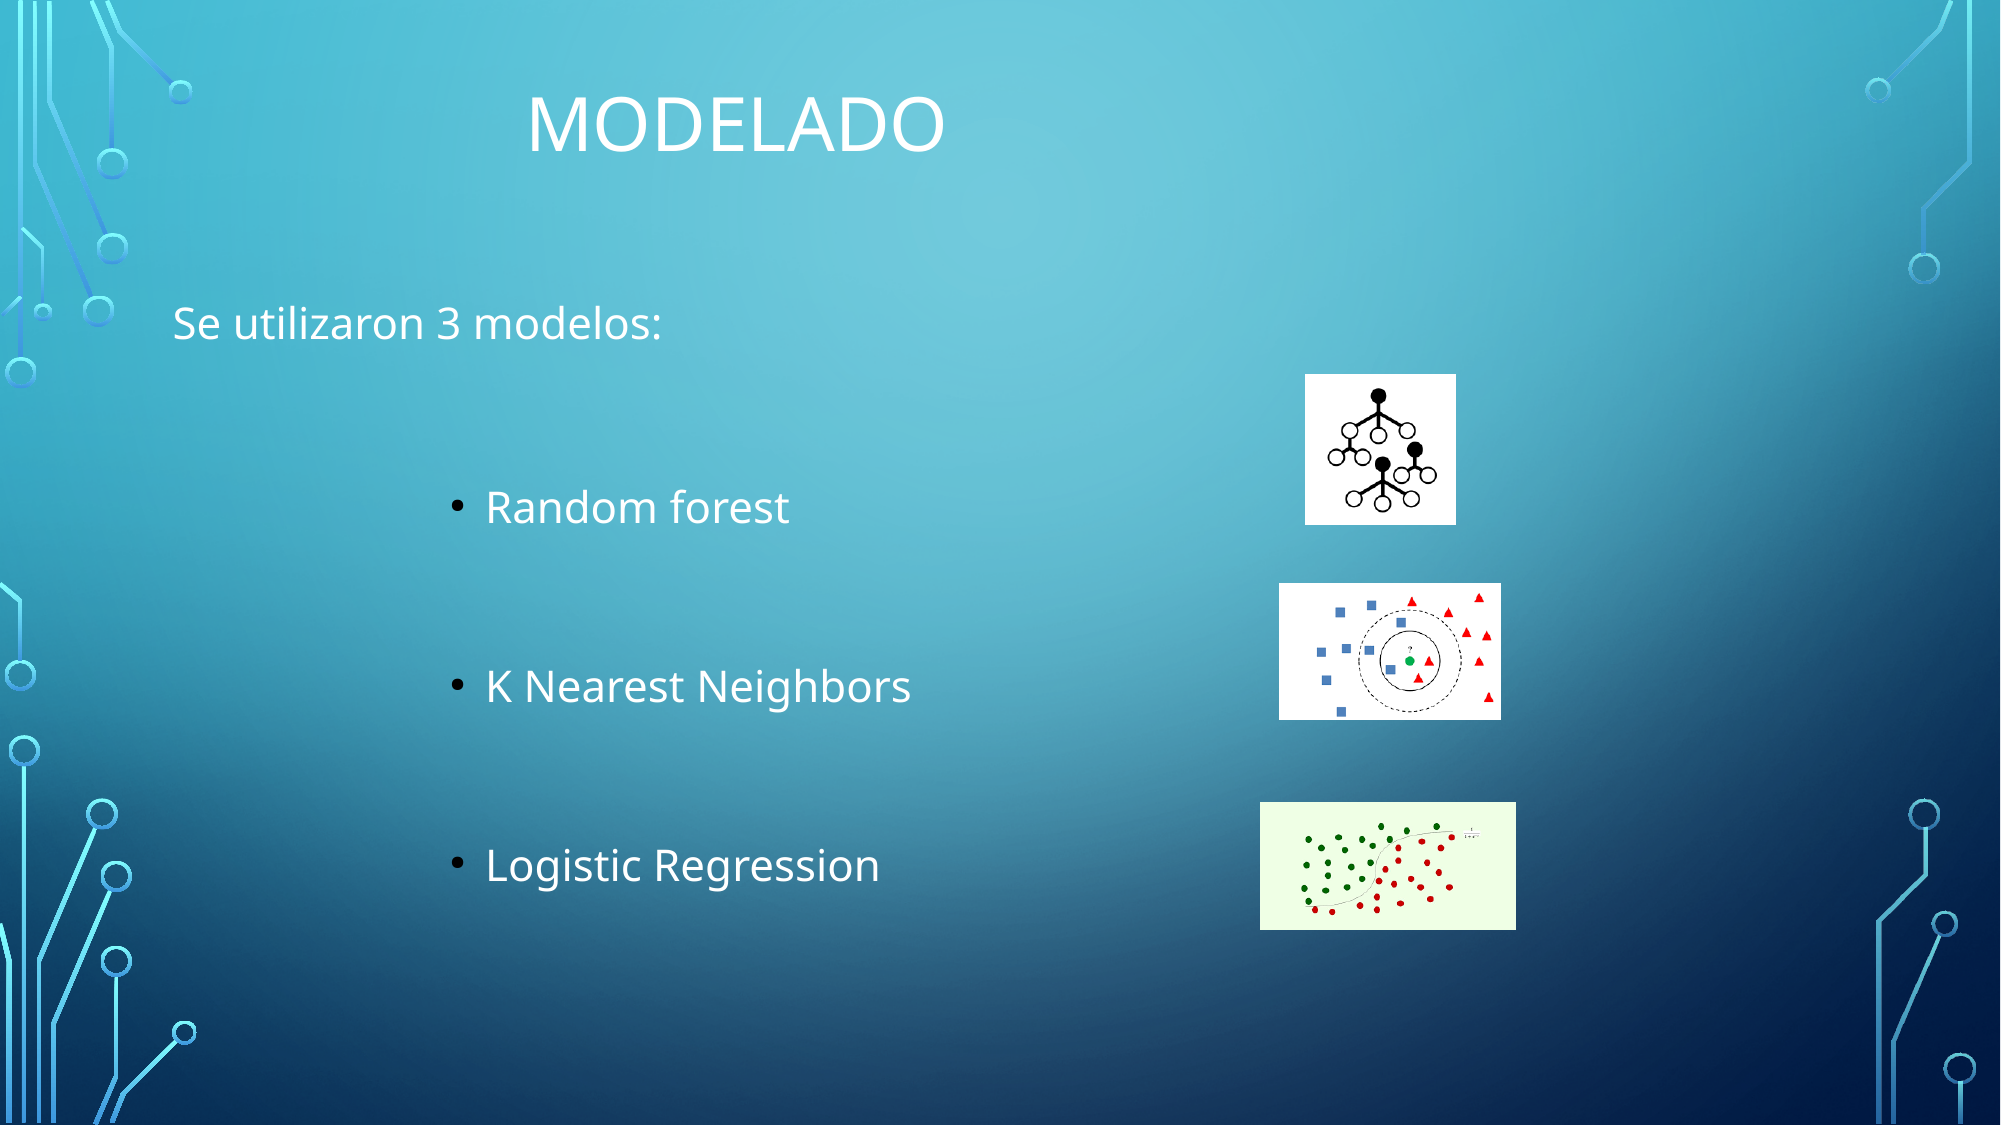

# MOdelado
Se utilizaron 3 modelos:
Random forest
K Nearest Neighbors
Logistic Regression